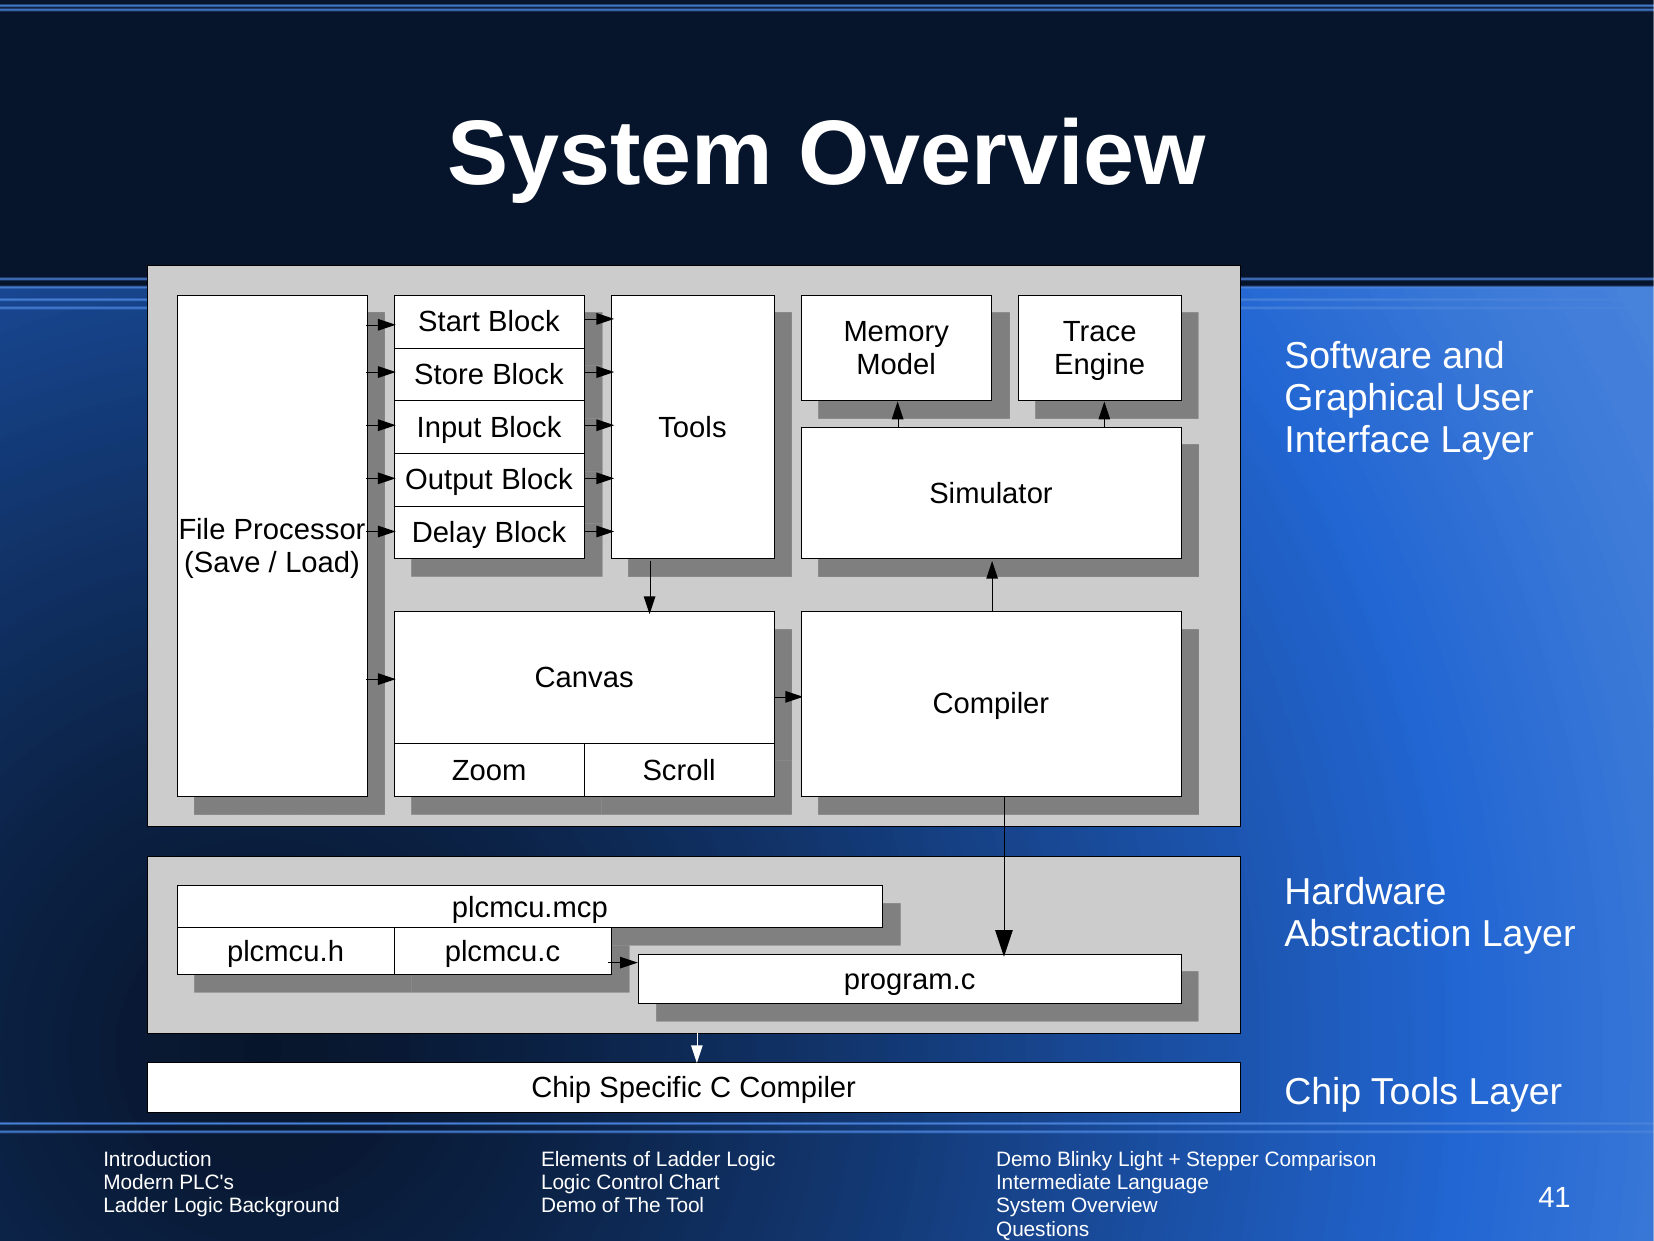

# System Overview
File Processor
(Save / Load)
Start Block
Tools
Memory
Model
Trace
Engine
Store Block
Input Block
Simulator
Output Block
Delay Block
Canvas
Zoom
Scroll
Compiler
plcmcu.mcp
plcmcu.h
plcmcu.c
program.c
Chip Specific C Compiler
Software and Graphical User Interface Layer
Hardware Abstraction Layer
Chip Tools Layer
41